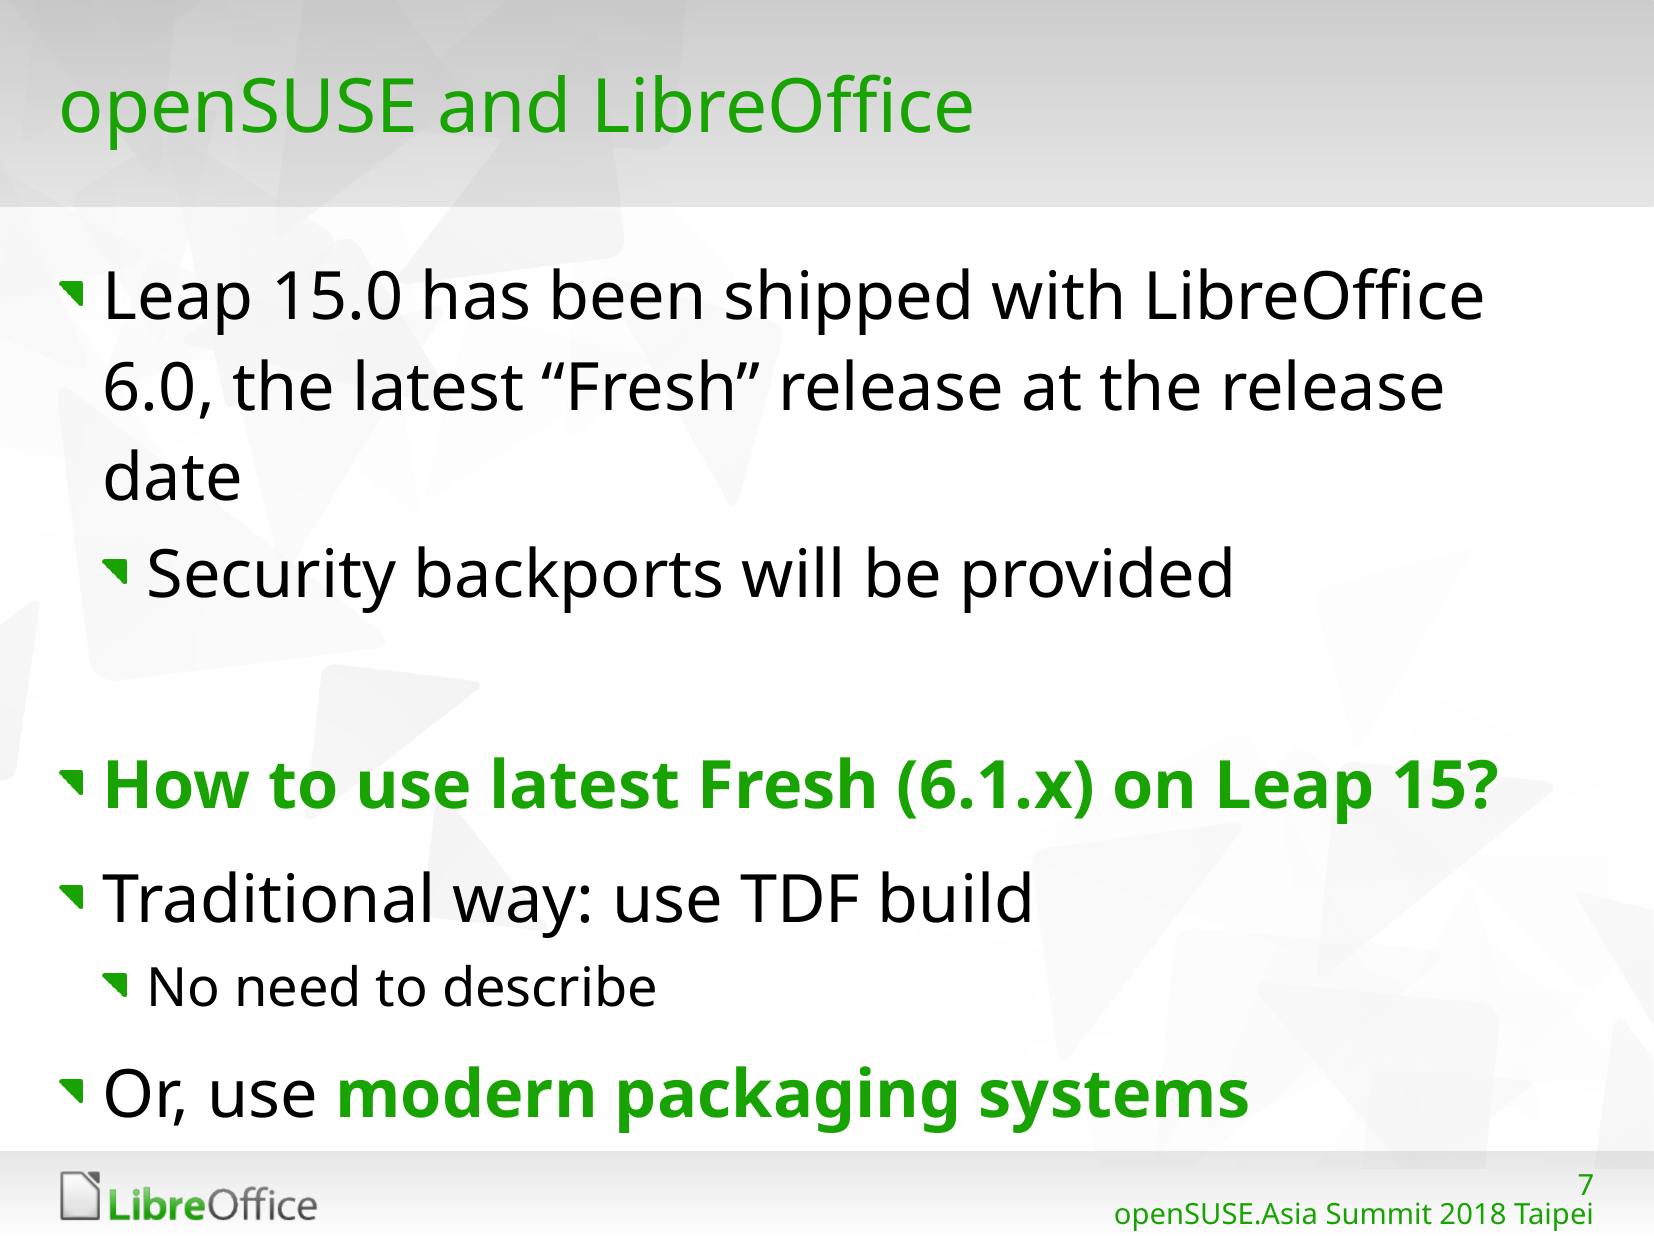

# openSUSE and LibreOffice
Leap 15.0 has been shipped with LibreOffice 6.0, the latest “Fresh” release at the release date
Security backports will be provided
How to use latest Fresh (6.1.x) on Leap 15?
Traditional way: use TDF build
No need to describe
Or, use modern packaging systems
7
openSUSE.Asia Summit 2018 Taipei